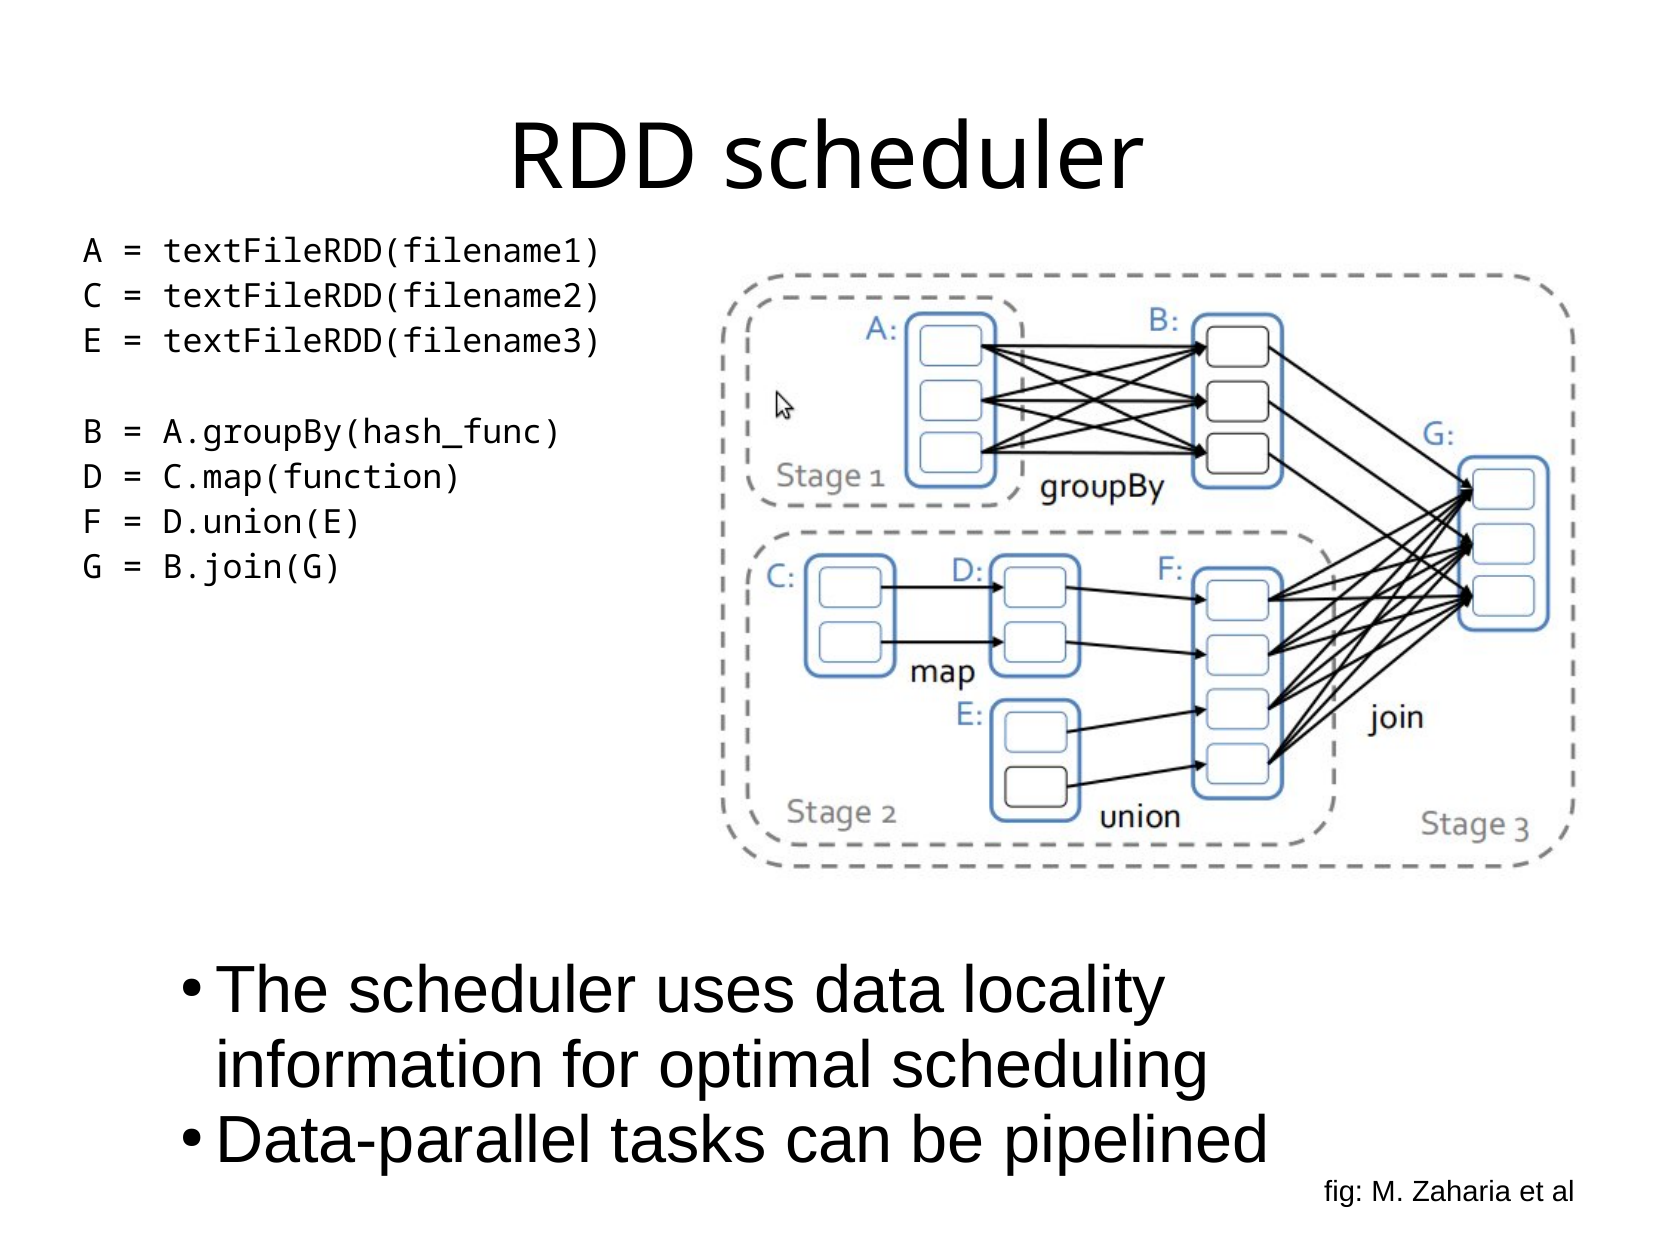

# RDD scheduler
A = textFileRDD(filename1)
C = textFileRDD(filename2)
E = textFileRDD(filename3)
B = A.groupBy(hash_func)
D = C.map(function)
F = D.union(E)
G = B.join(G)
The scheduler uses data locality information for optimal scheduling
Data-parallel tasks can be pipelined
fig: M. Zaharia et al